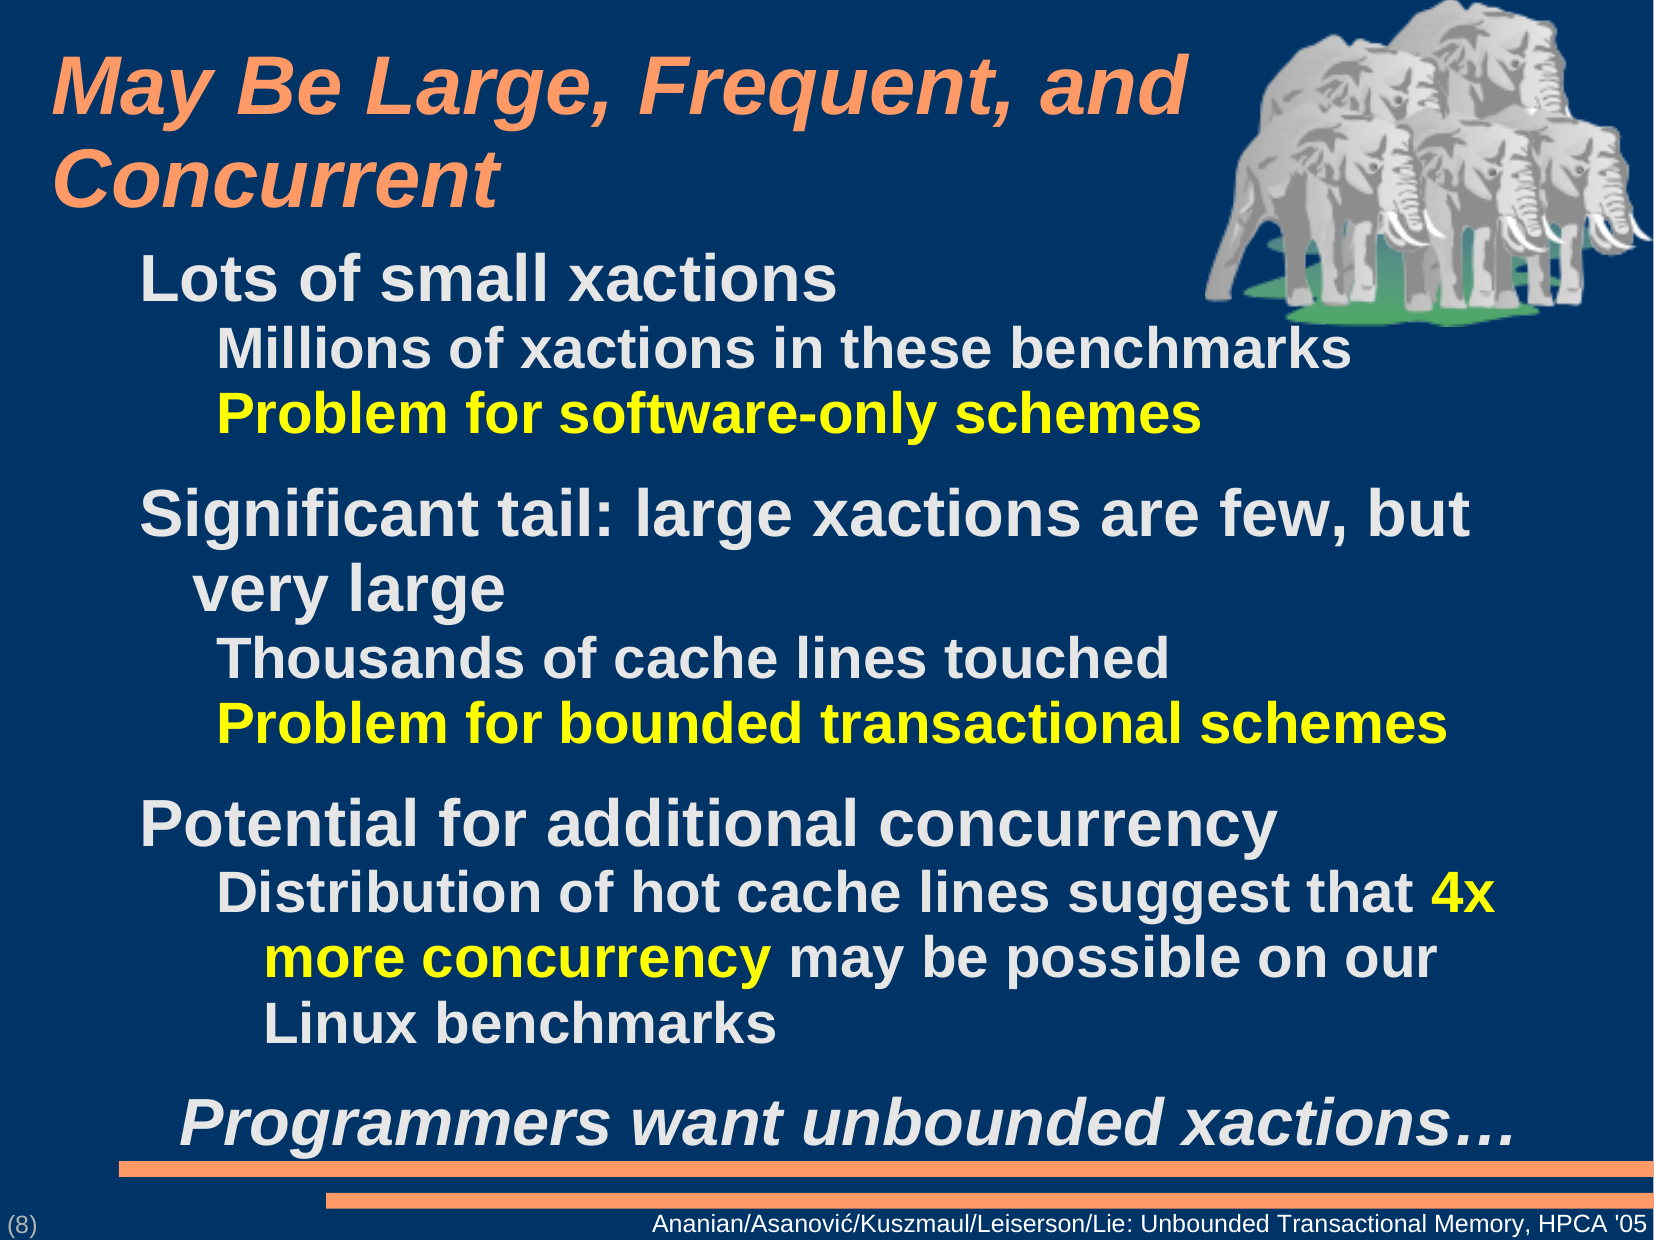

# May Be Large, Frequent, and Concurrent
Lots of small xactions
Millions of xactions in these benchmarks
Problem for software-only schemes
Significant tail: large xactions are few, but very large
Thousands of cache lines touched
Problem for bounded transactional schemes
Potential for additional concurrency
Distribution of hot cache lines suggest that 4x more concurrency may be possible on our Linux benchmarks
Programmers want unbounded xactions…